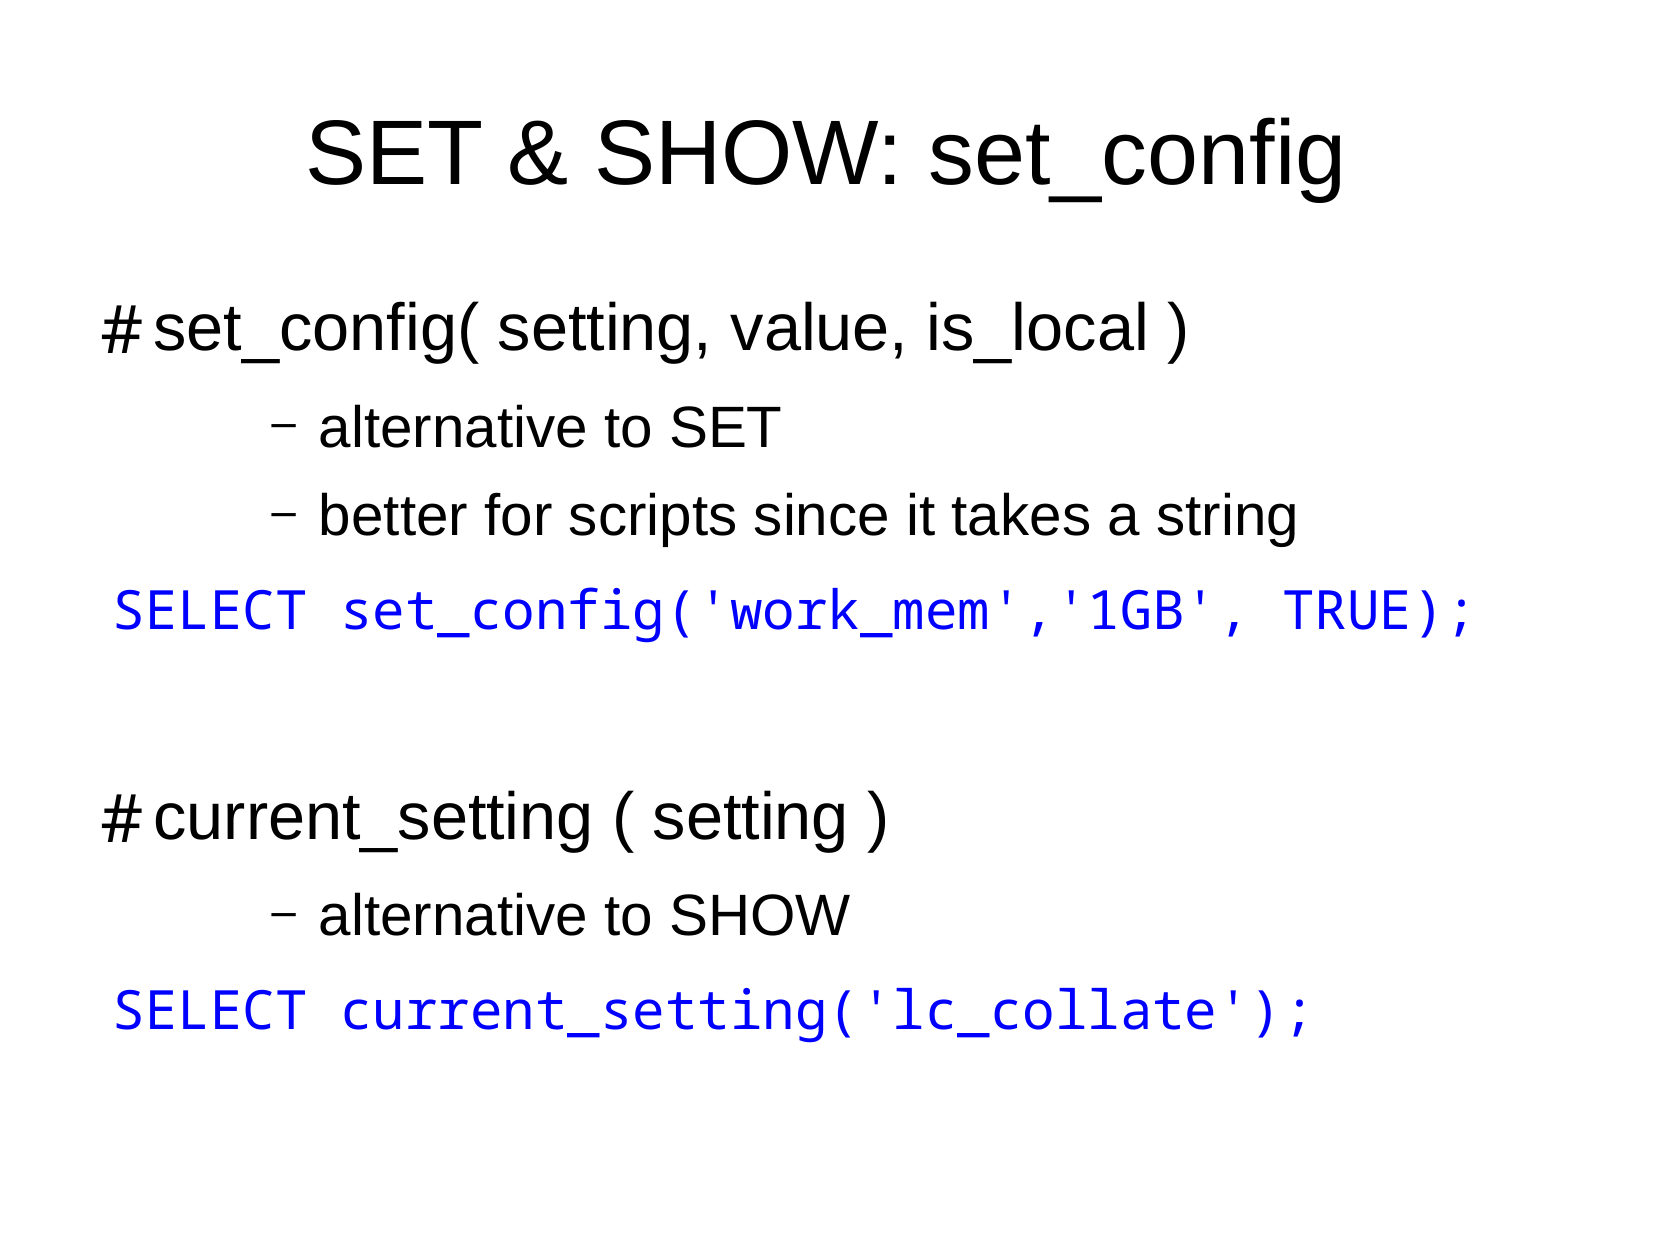

# SET & SHOW: set_config
set_config( setting, value, is_local )
alternative to SET
better for scripts since it takes a string
SELECT set_config('work_mem','1GB', TRUE);
current_setting ( setting )
alternative to SHOW
SELECT current_setting('lc_collate');